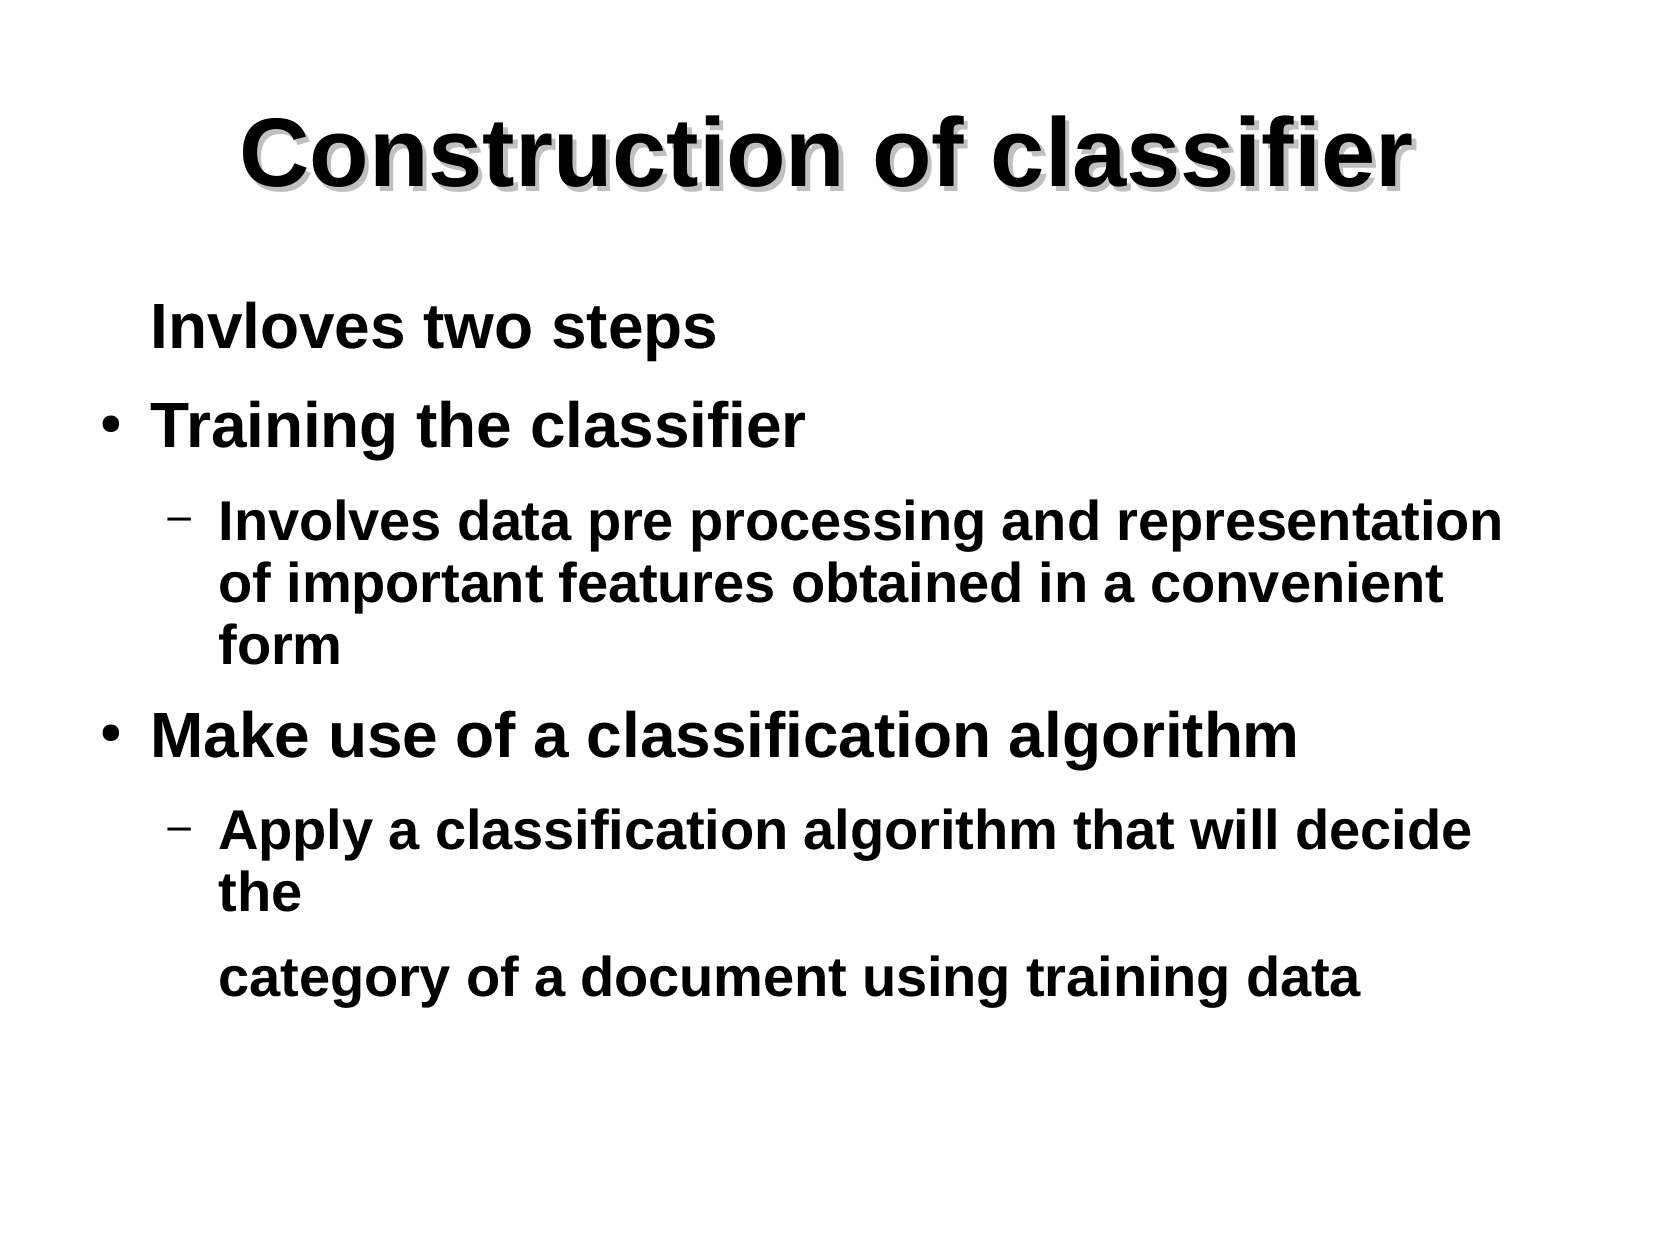

# Construction of classifier
Invloves two steps
Training the classifier
Involves data pre processing and representation of important features obtained in a convenient form
Make use of a classification algorithm
Apply a classification algorithm that will decide the
category of a document using training data